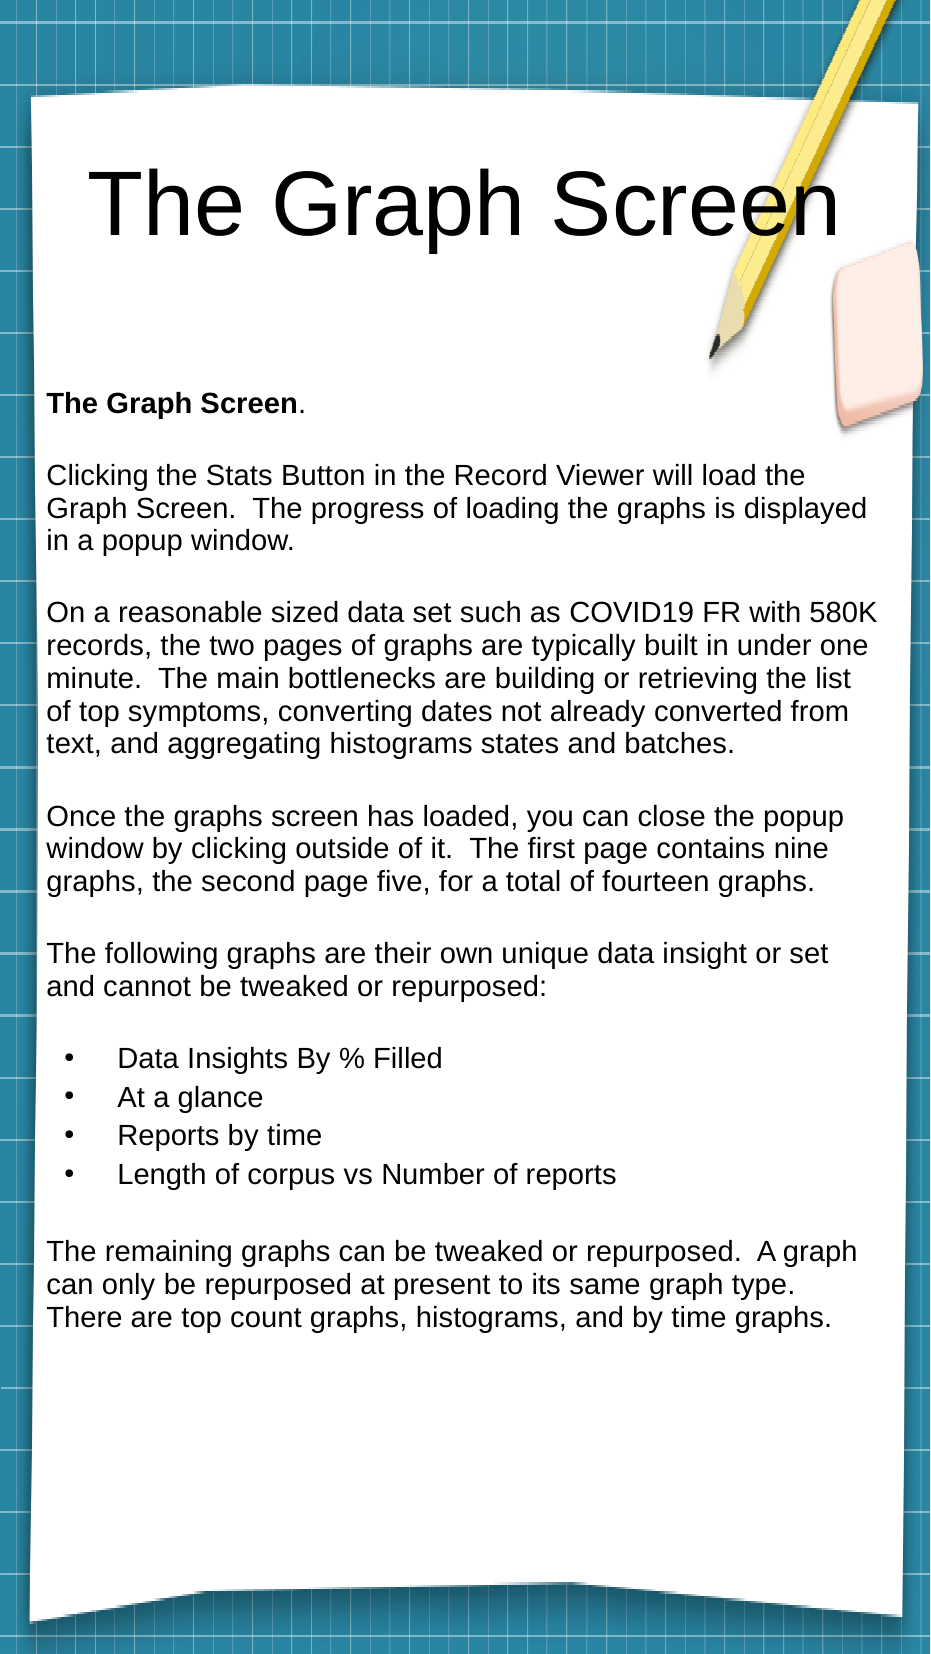

# The Graph Screen
The Graph Screen.
Clicking the Stats Button in the Record Viewer will load the Graph Screen. The progress of loading the graphs is displayed in a popup window.
On a reasonable sized data set such as COVID19 FR with 580K records, the two pages of graphs are typically built in under one minute. The main bottlenecks are building or retrieving the list of top symptoms, converting dates not already converted from text, and aggregating histograms states and batches.
Once the graphs screen has loaded, you can close the popup window by clicking outside of it. The first page contains nine graphs, the second page five, for a total of fourteen graphs.
The following graphs are their own unique data insight or set and cannot be tweaked or repurposed:
Data Insights By % Filled
At a glance
Reports by time
Length of corpus vs Number of reports
The remaining graphs can be tweaked or repurposed. A graph can only be repurposed at present to its same graph type. There are top count graphs, histograms, and by time graphs.